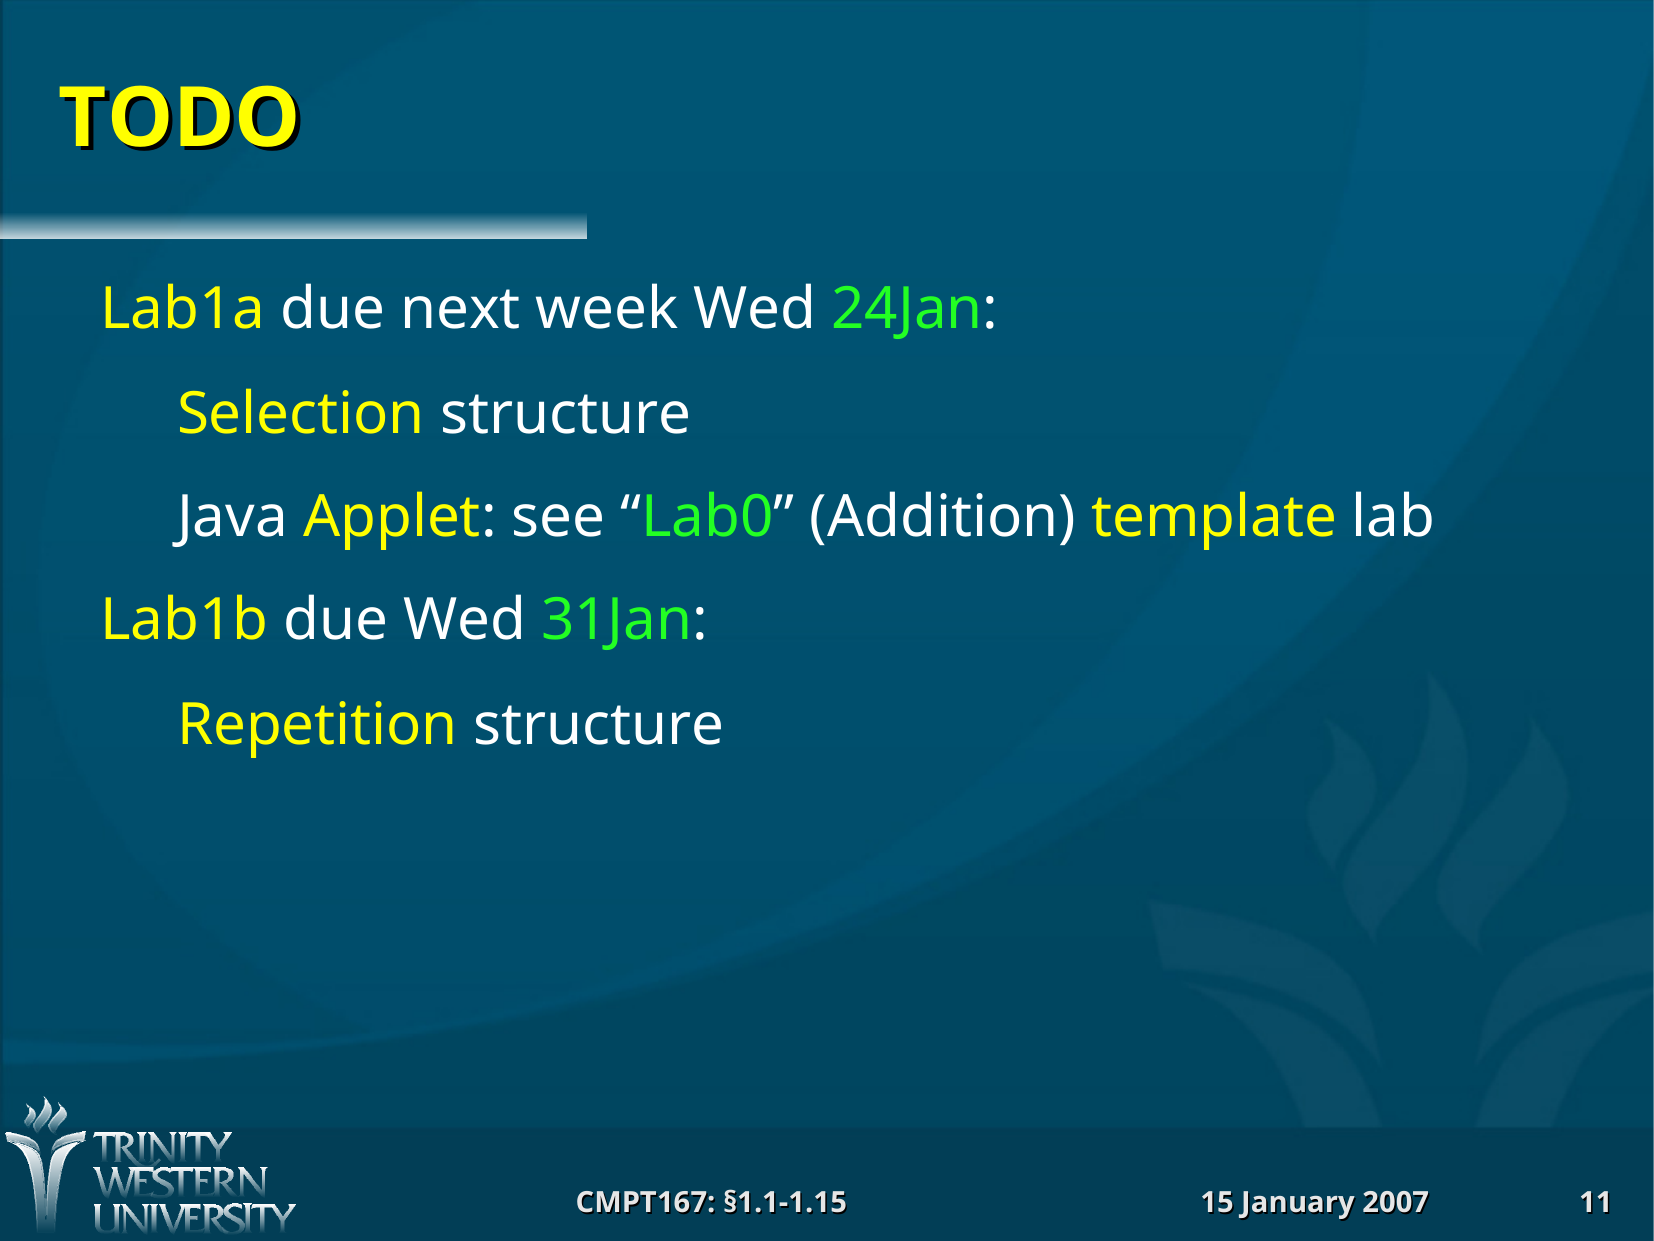

# TODO
Lab1a due next week Wed 24Jan:
Selection structure
Java Applet: see “Lab0” (Addition) template lab
Lab1b due Wed 31Jan:
Repetition structure
CMPT167: §1.1-1.15
15 January 2007
11